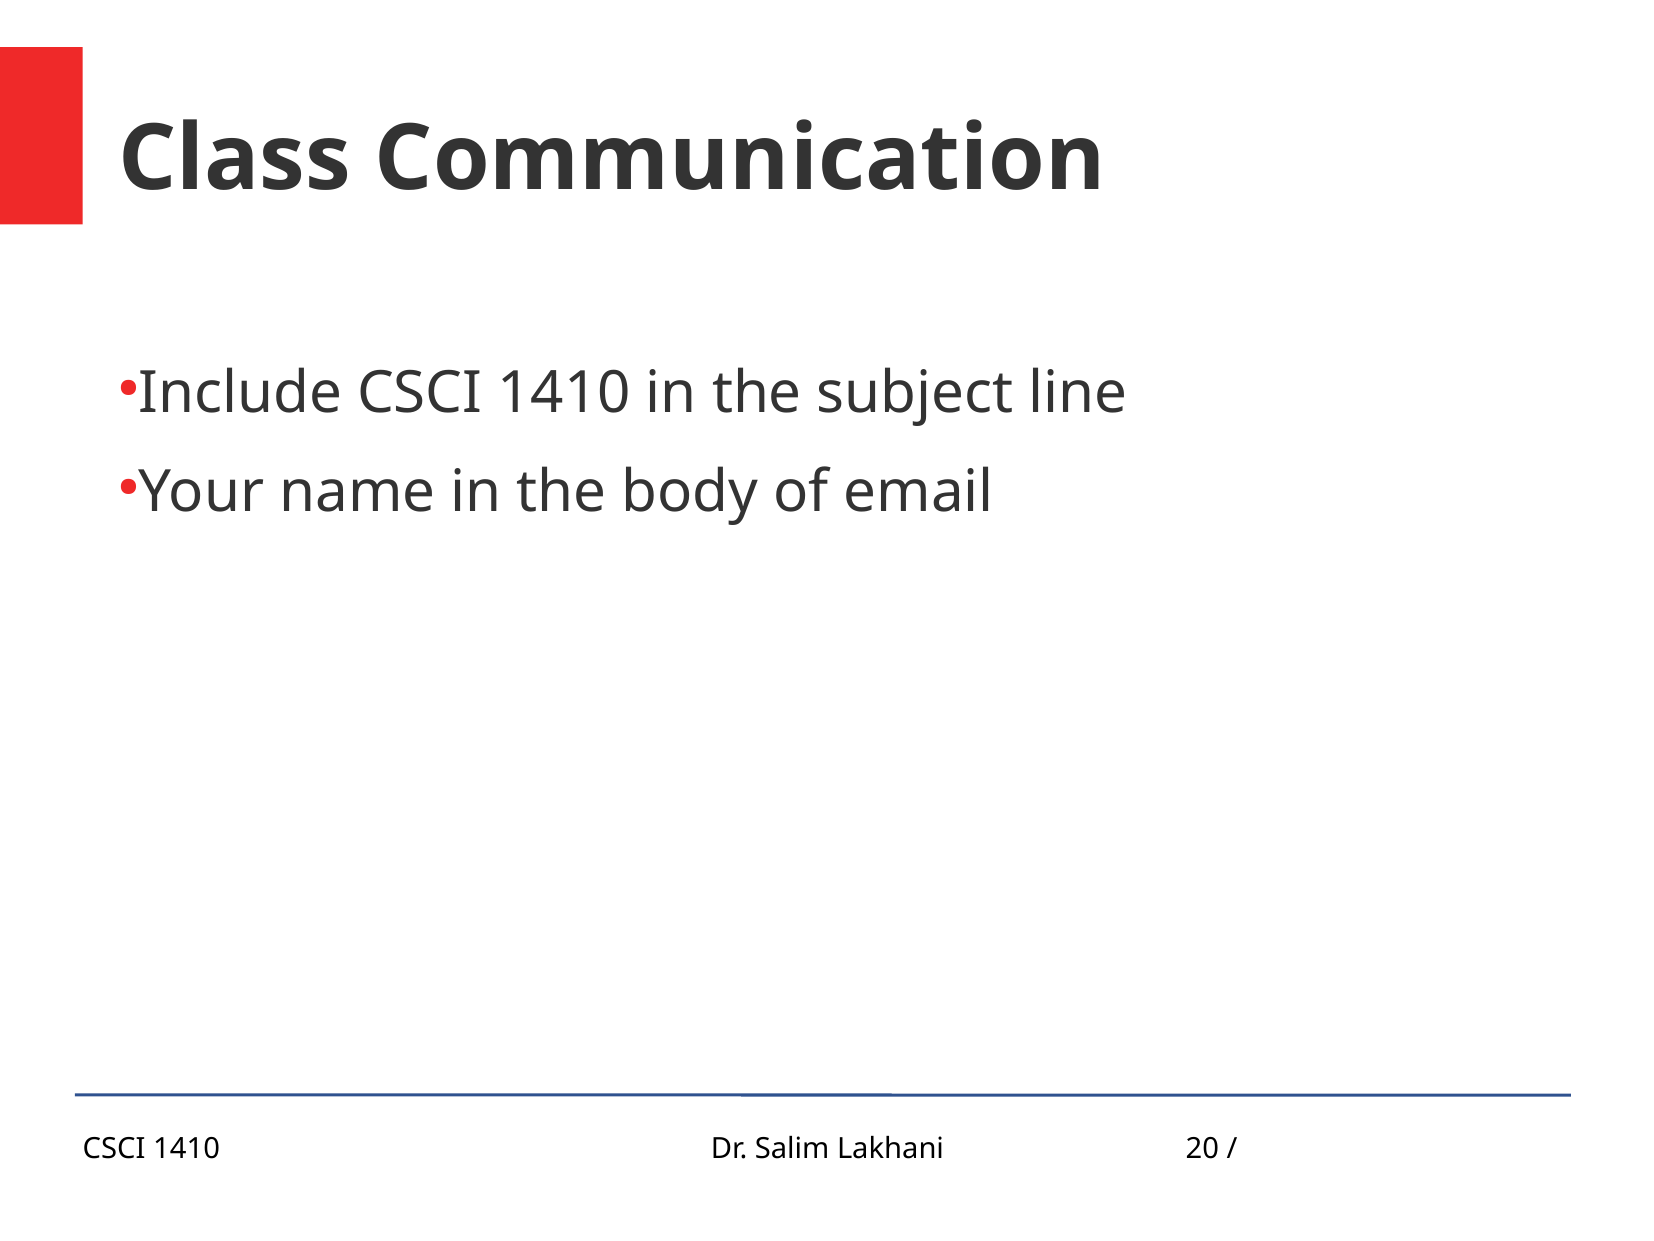

# Class Communication
Include CSCI 1410 in the subject line
Your name in the body of email
CSCI 1410
Dr. Salim Lakhani